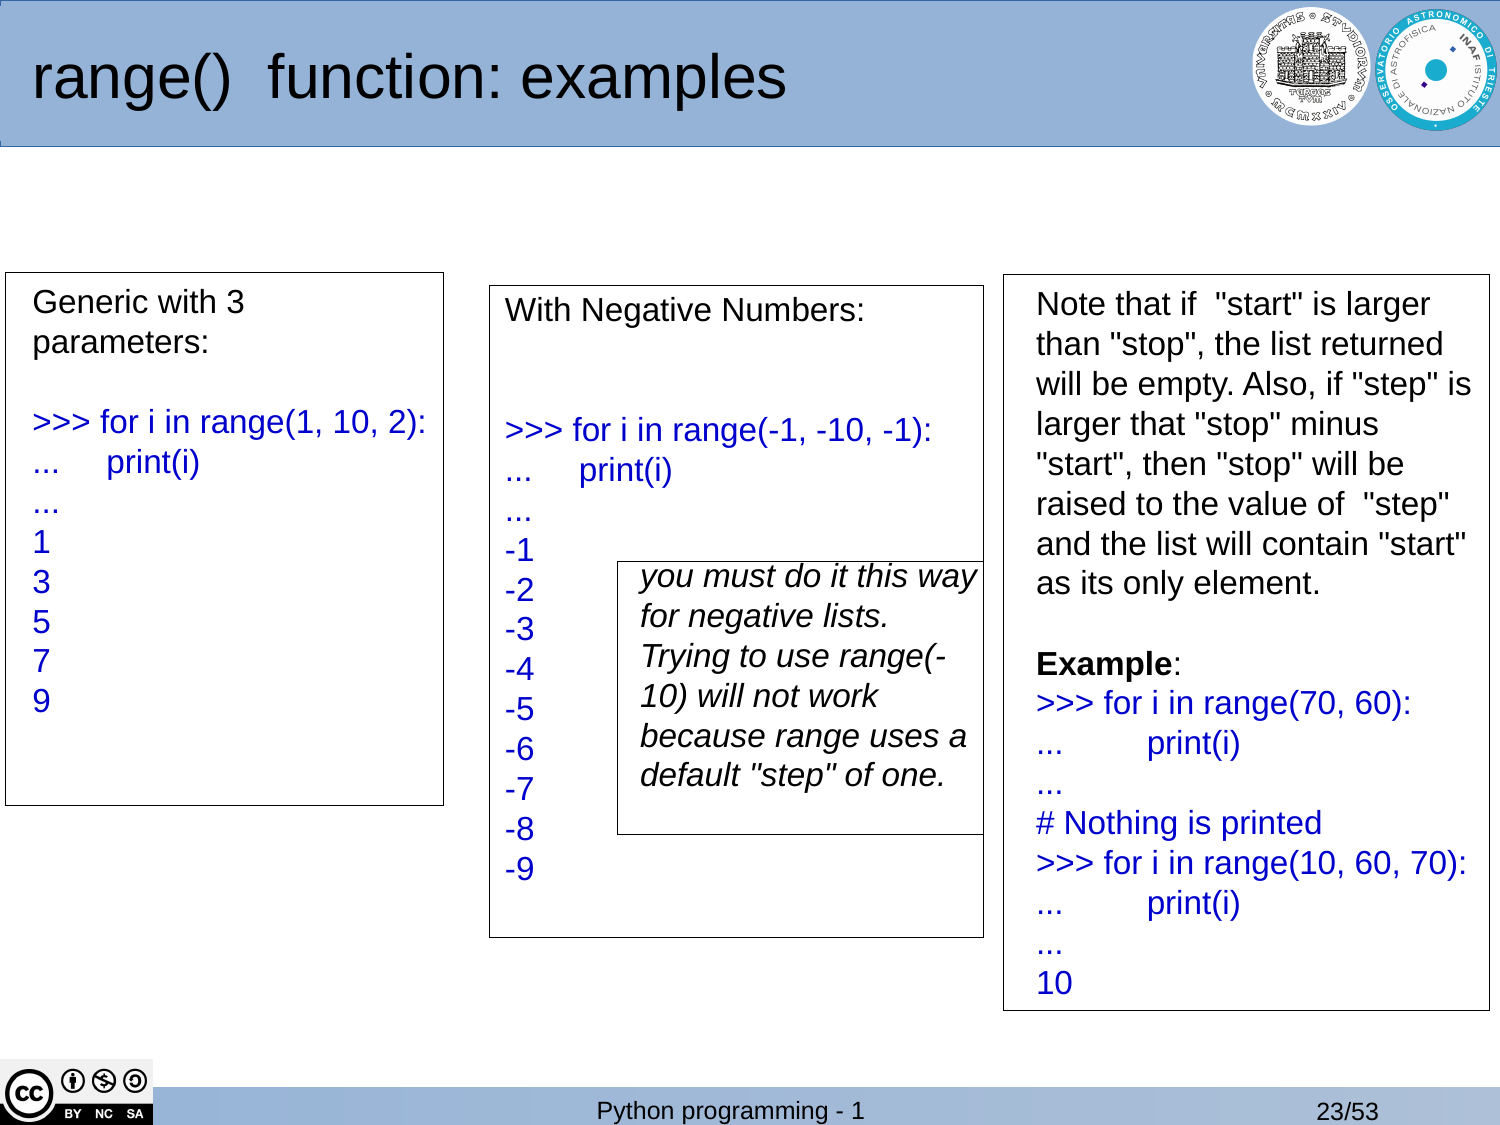

range() function: examples
# Generic with 3 parameters:
>>> for i in range(1, 10, 2):
... print(i)
...
1
3
5
7
9
Note that if "start" is larger than "stop", the list returned will be empty. Also, if "step" is larger that "stop" minus "start", then "stop" will be raised to the value of "step" and the list will contain "start" as its only element.
Example:
>>> for i in range(70, 60):
... print(i)
...
# Nothing is printed
>>> for i in range(10, 60, 70):
... print(i)
...
10
With Negative Numbers:
>>> for i in range(-1, -10, -1):
... print(i)
...
-1
-2
-3
-4
-5
-6
-7
-8
-9
you must do it this way for negative lists. Trying to use range(-10) will not work because range uses a default "step" of one.